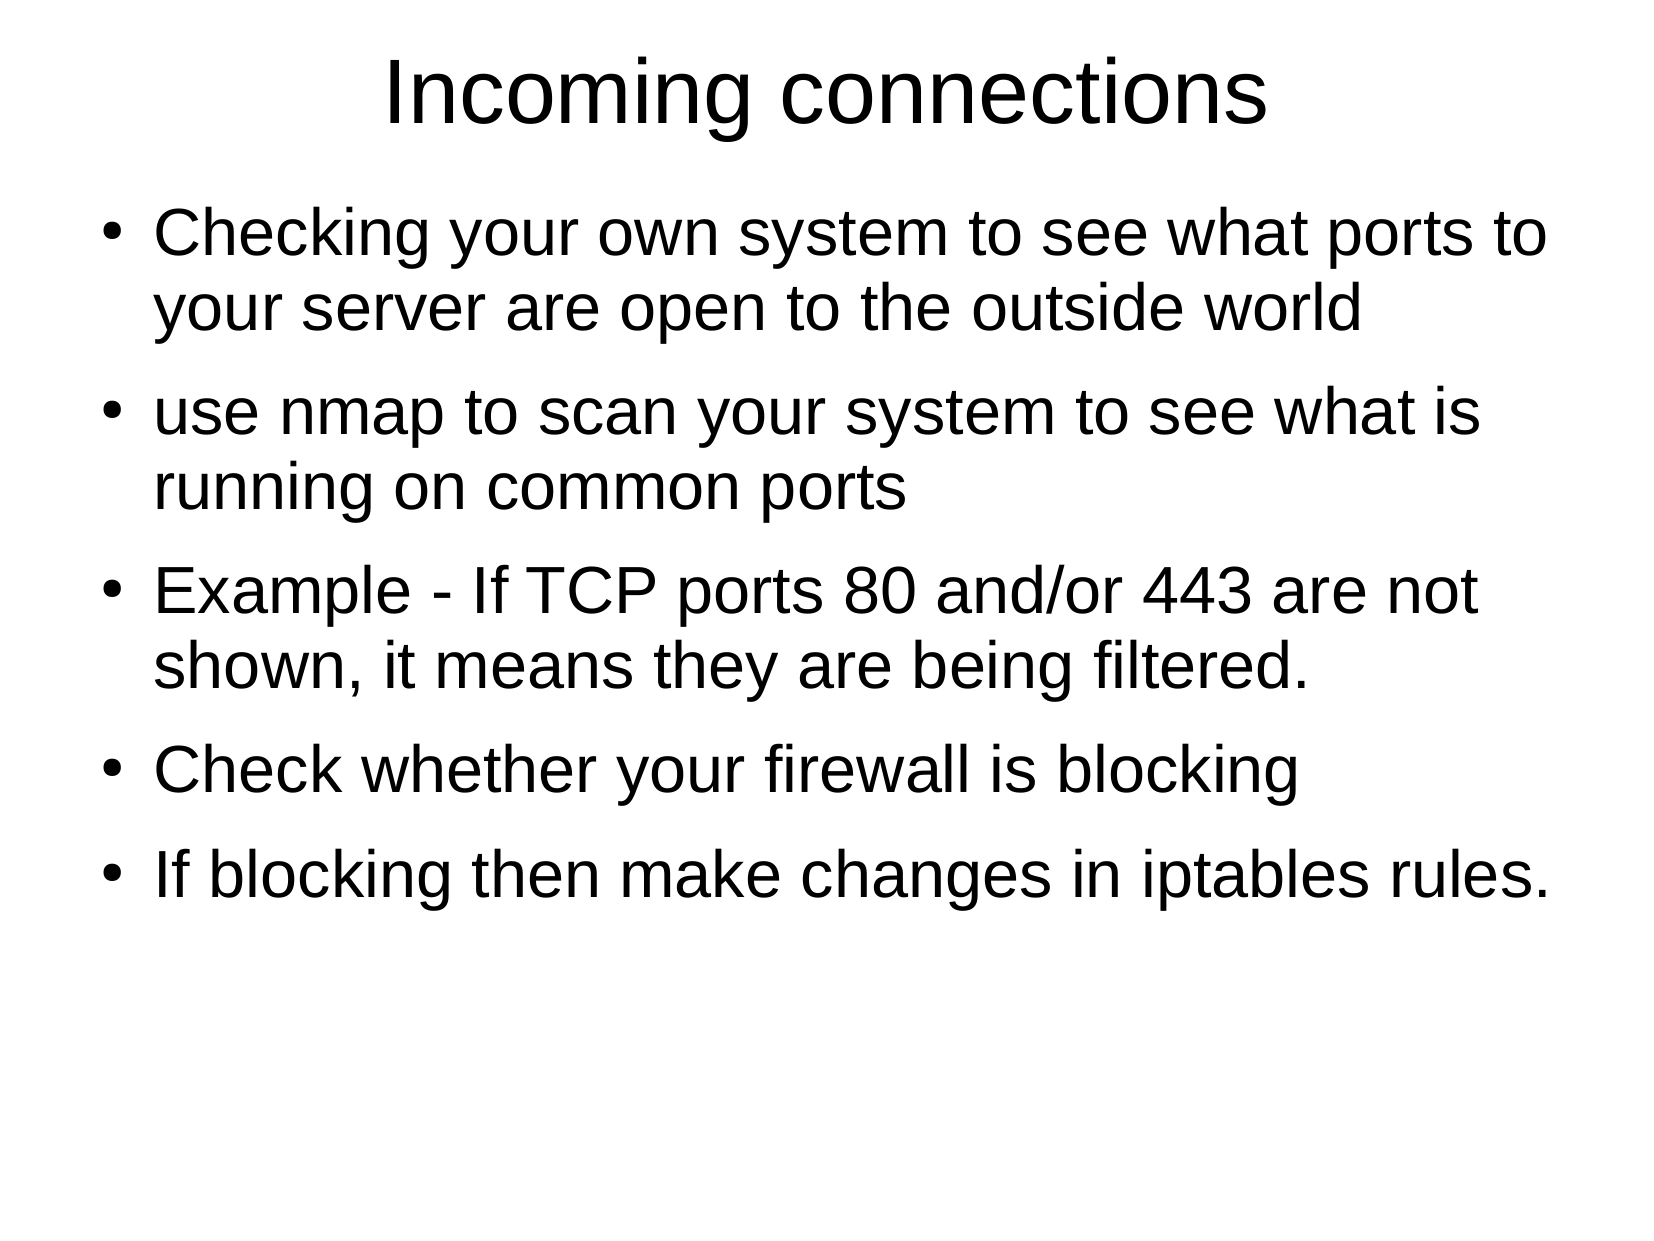

# Incoming connections
Checking your own system to see what ports to your server are open to the outside world
use nmap to scan your system to see what is running on common ports
Example - If TCP ports 80 and/or 443 are not shown, it means they are being filtered.
Check whether your firewall is blocking
If blocking then make changes in iptables rules.